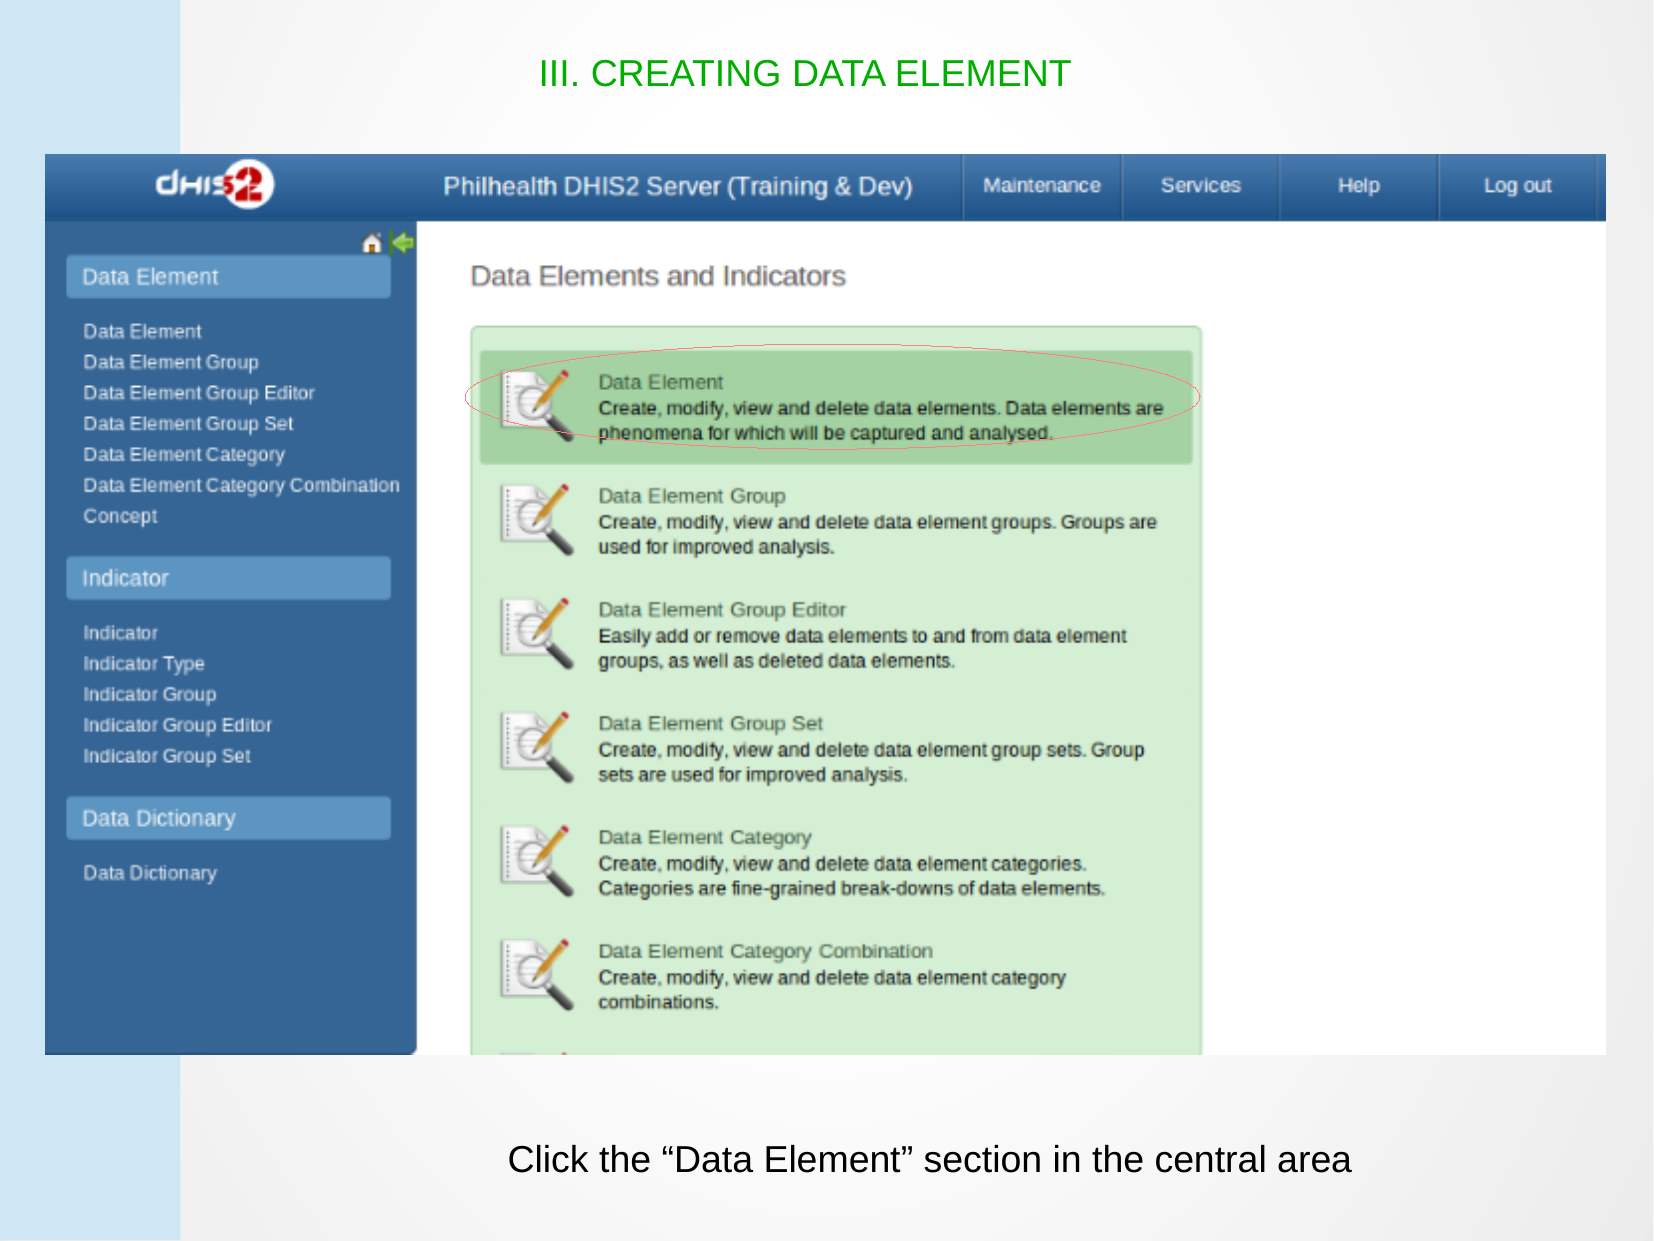

III. CREATING DATA ELEMENT
Click the “Data Element” section in the central area